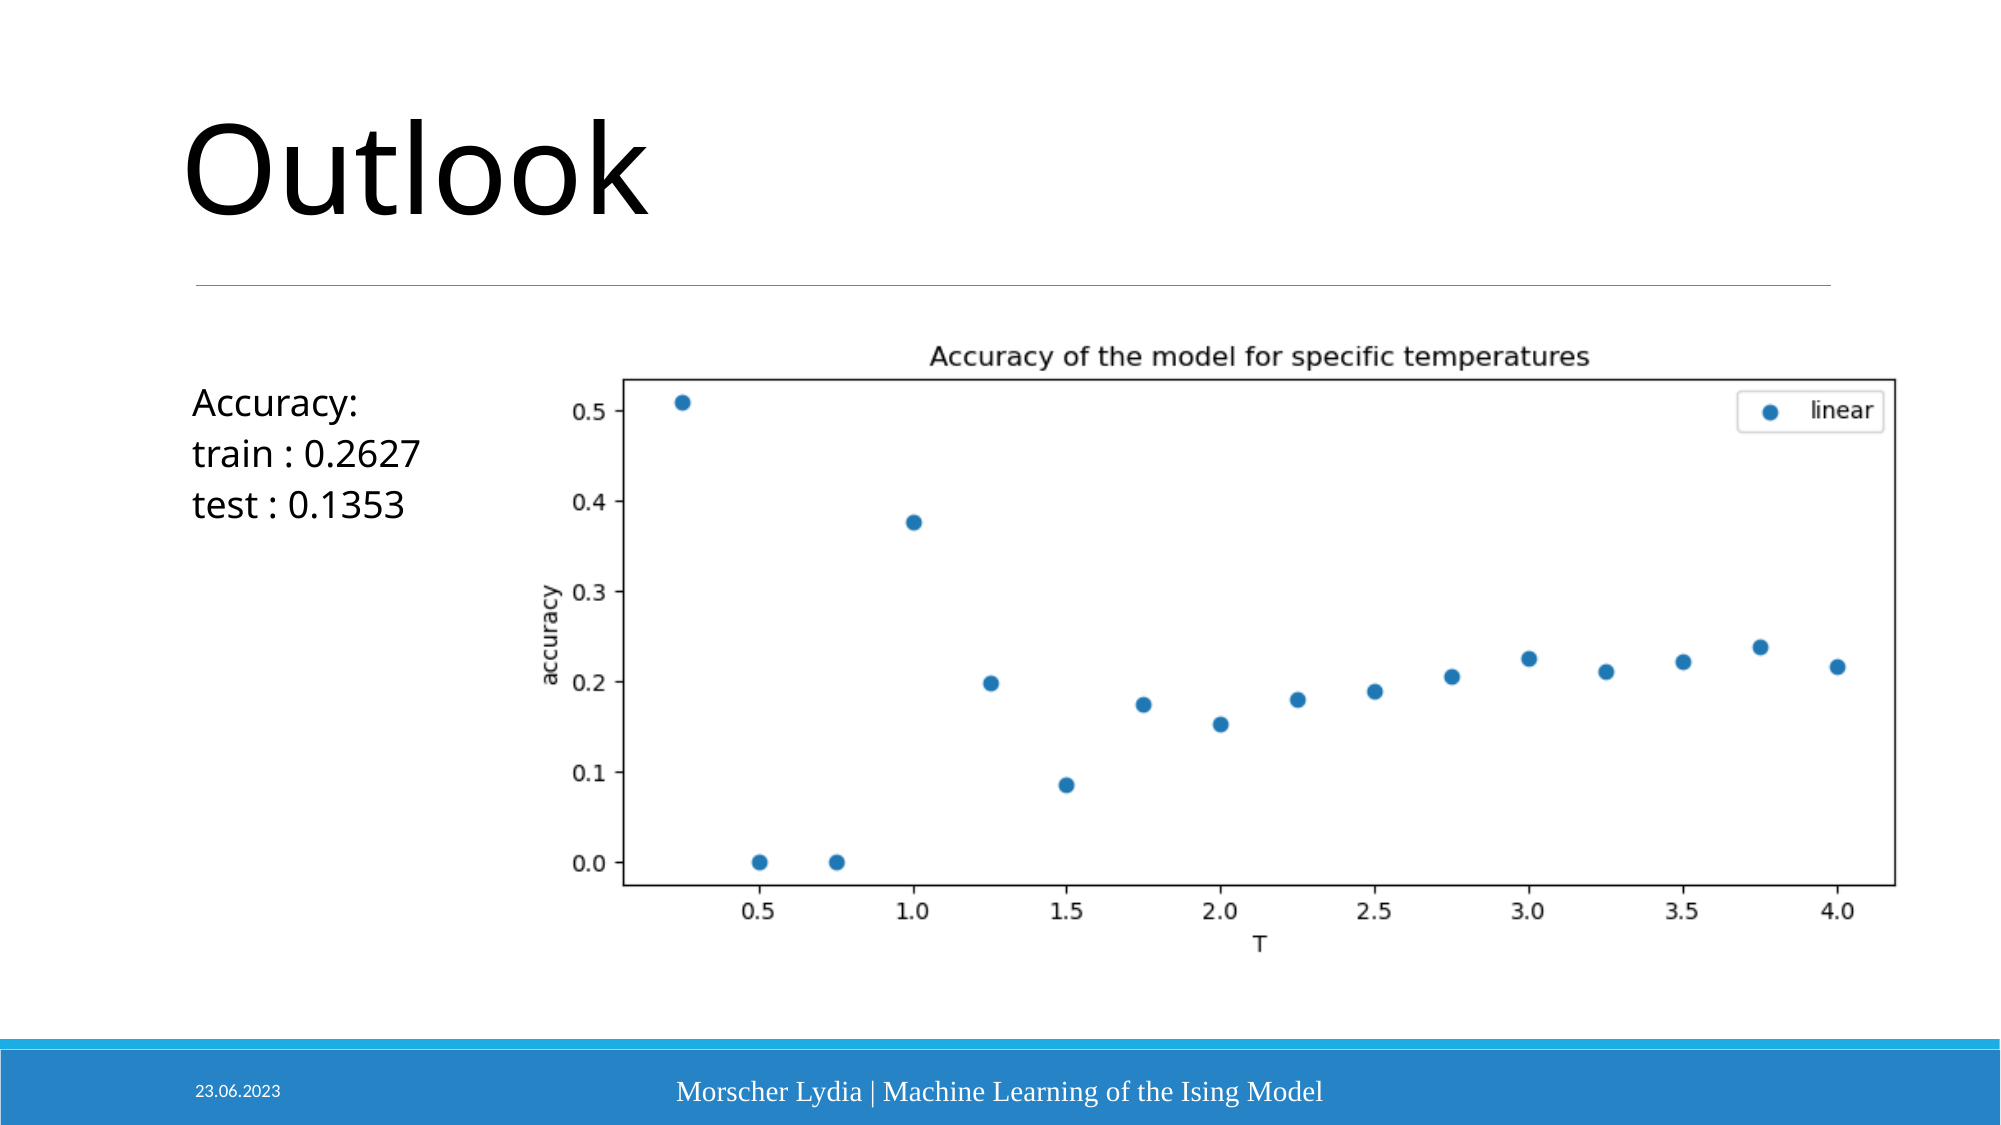

# Outlook
Accuracy:
train : 0.2627
test : 0.1353